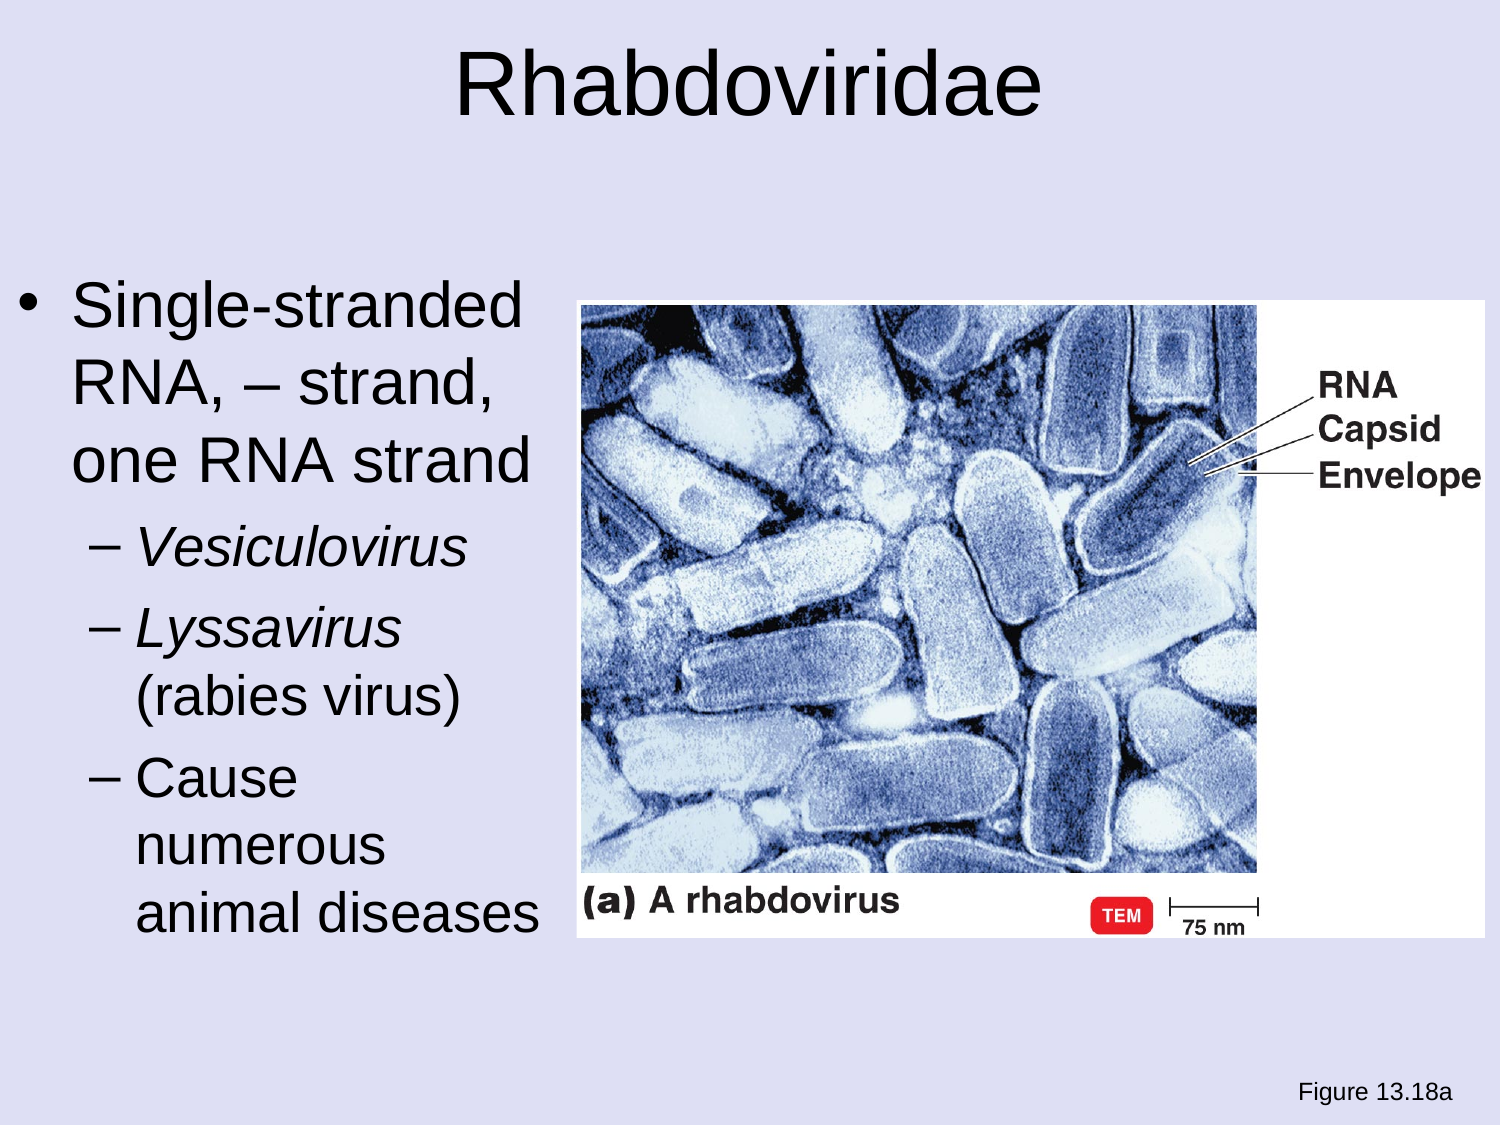

Rhabdoviridae
# Single-stranded RNA, – strand, one RNA strand
Vesiculovirus
Lyssavirus (rabies virus)
Cause numerous animal diseases
Figure 13.18a